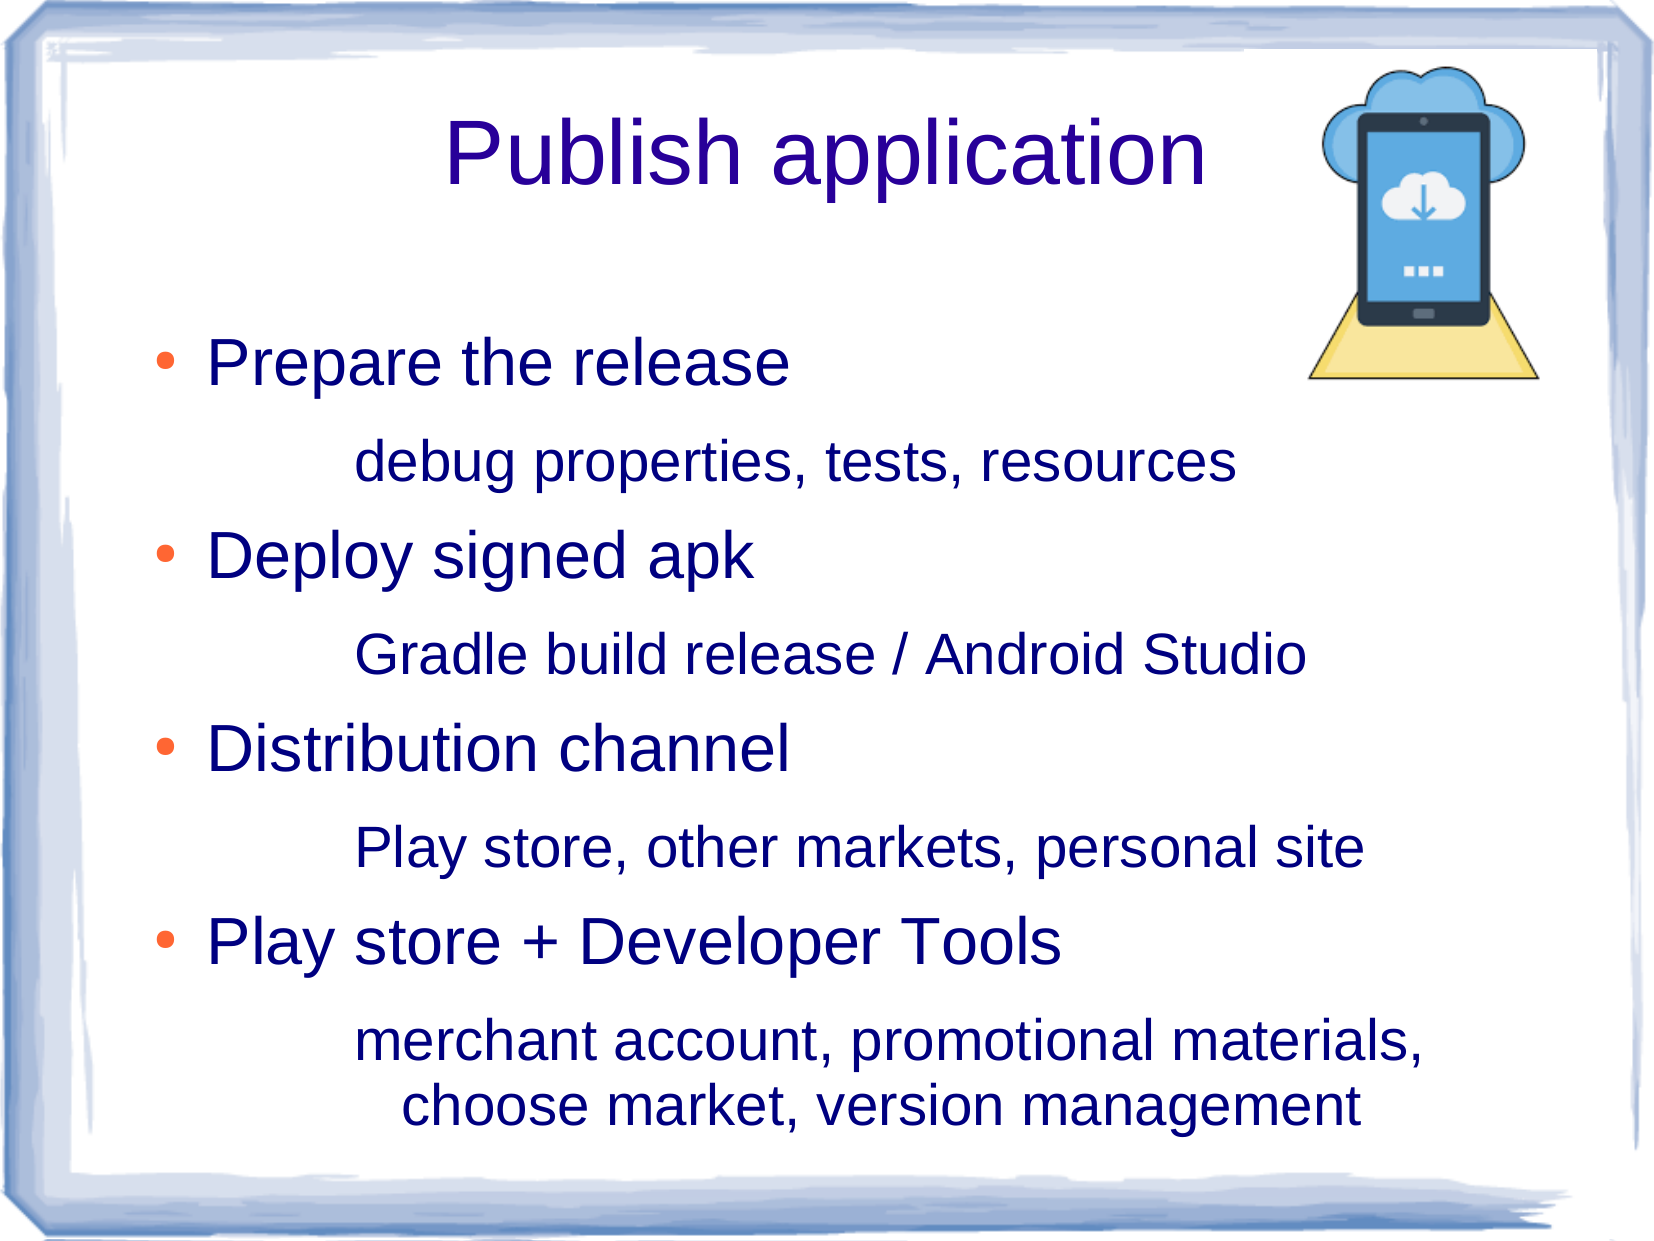

# Publish application
Prepare the release
debug properties, tests, resources
Deploy signed apk
Gradle build release / Android Studio
Distribution channel
Play store, other markets, personal site
Play store + Developer Tools
merchant account, promotional materials, choose market, version management